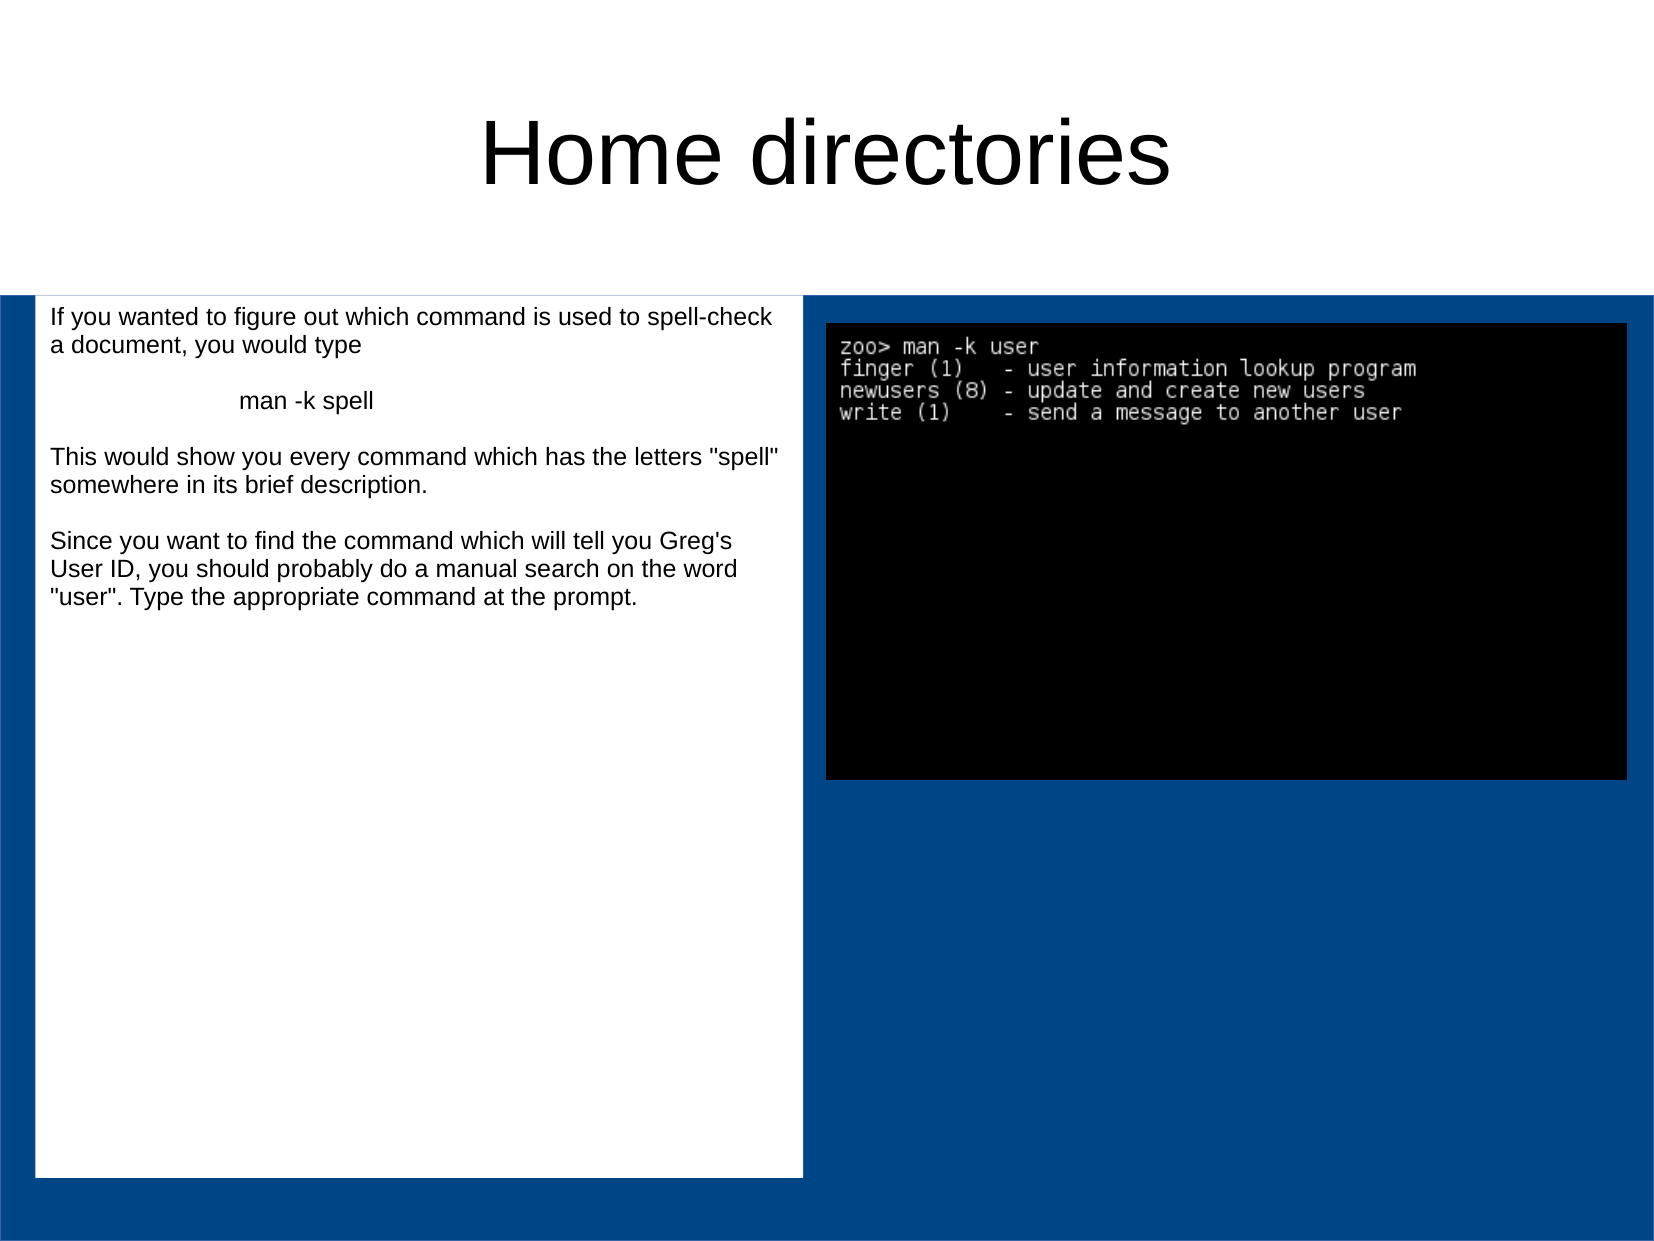

# Home directories
If you wanted to figure out which command is used to spell-check a document, you would type
 man -k spell
This would show you every command which has the letters "spell" somewhere in its brief description.
Since you want to find the command which will tell you Greg's User ID, you should probably do a manual search on the word "user". Type the appropriate command at the prompt.